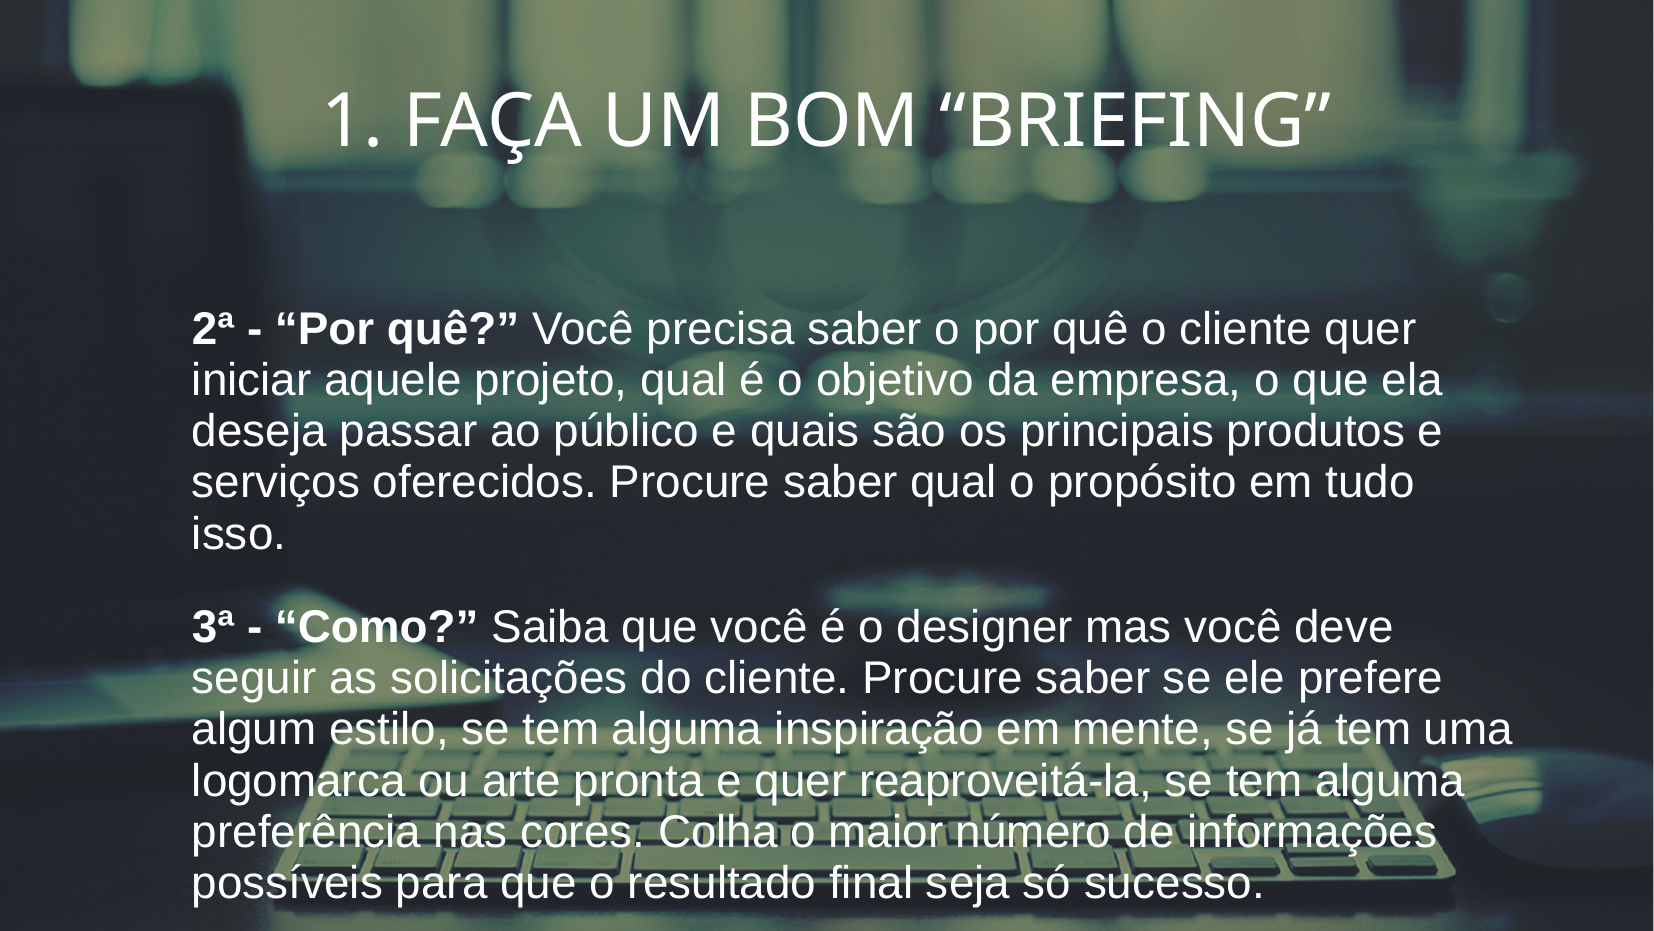

1. FAÇA UM BOM “BRIEFING”
2ª - “Por quê?” Você precisa saber o por quê o cliente quer iniciar aquele projeto, qual é o objetivo da empresa, o que ela deseja passar ao público e quais são os principais produtos e serviços oferecidos. Procure saber qual o propósito em tudo isso.
3ª - “Como?” Saiba que você é o designer mas você deve seguir as solicitações do cliente. Procure saber se ele prefere algum estilo, se tem alguma inspiração em mente, se já tem uma logomarca ou arte pronta e quer reaproveitá-la, se tem alguma preferência nas cores. Colha o maior número de informações possíveis para que o resultado final seja só sucesso.